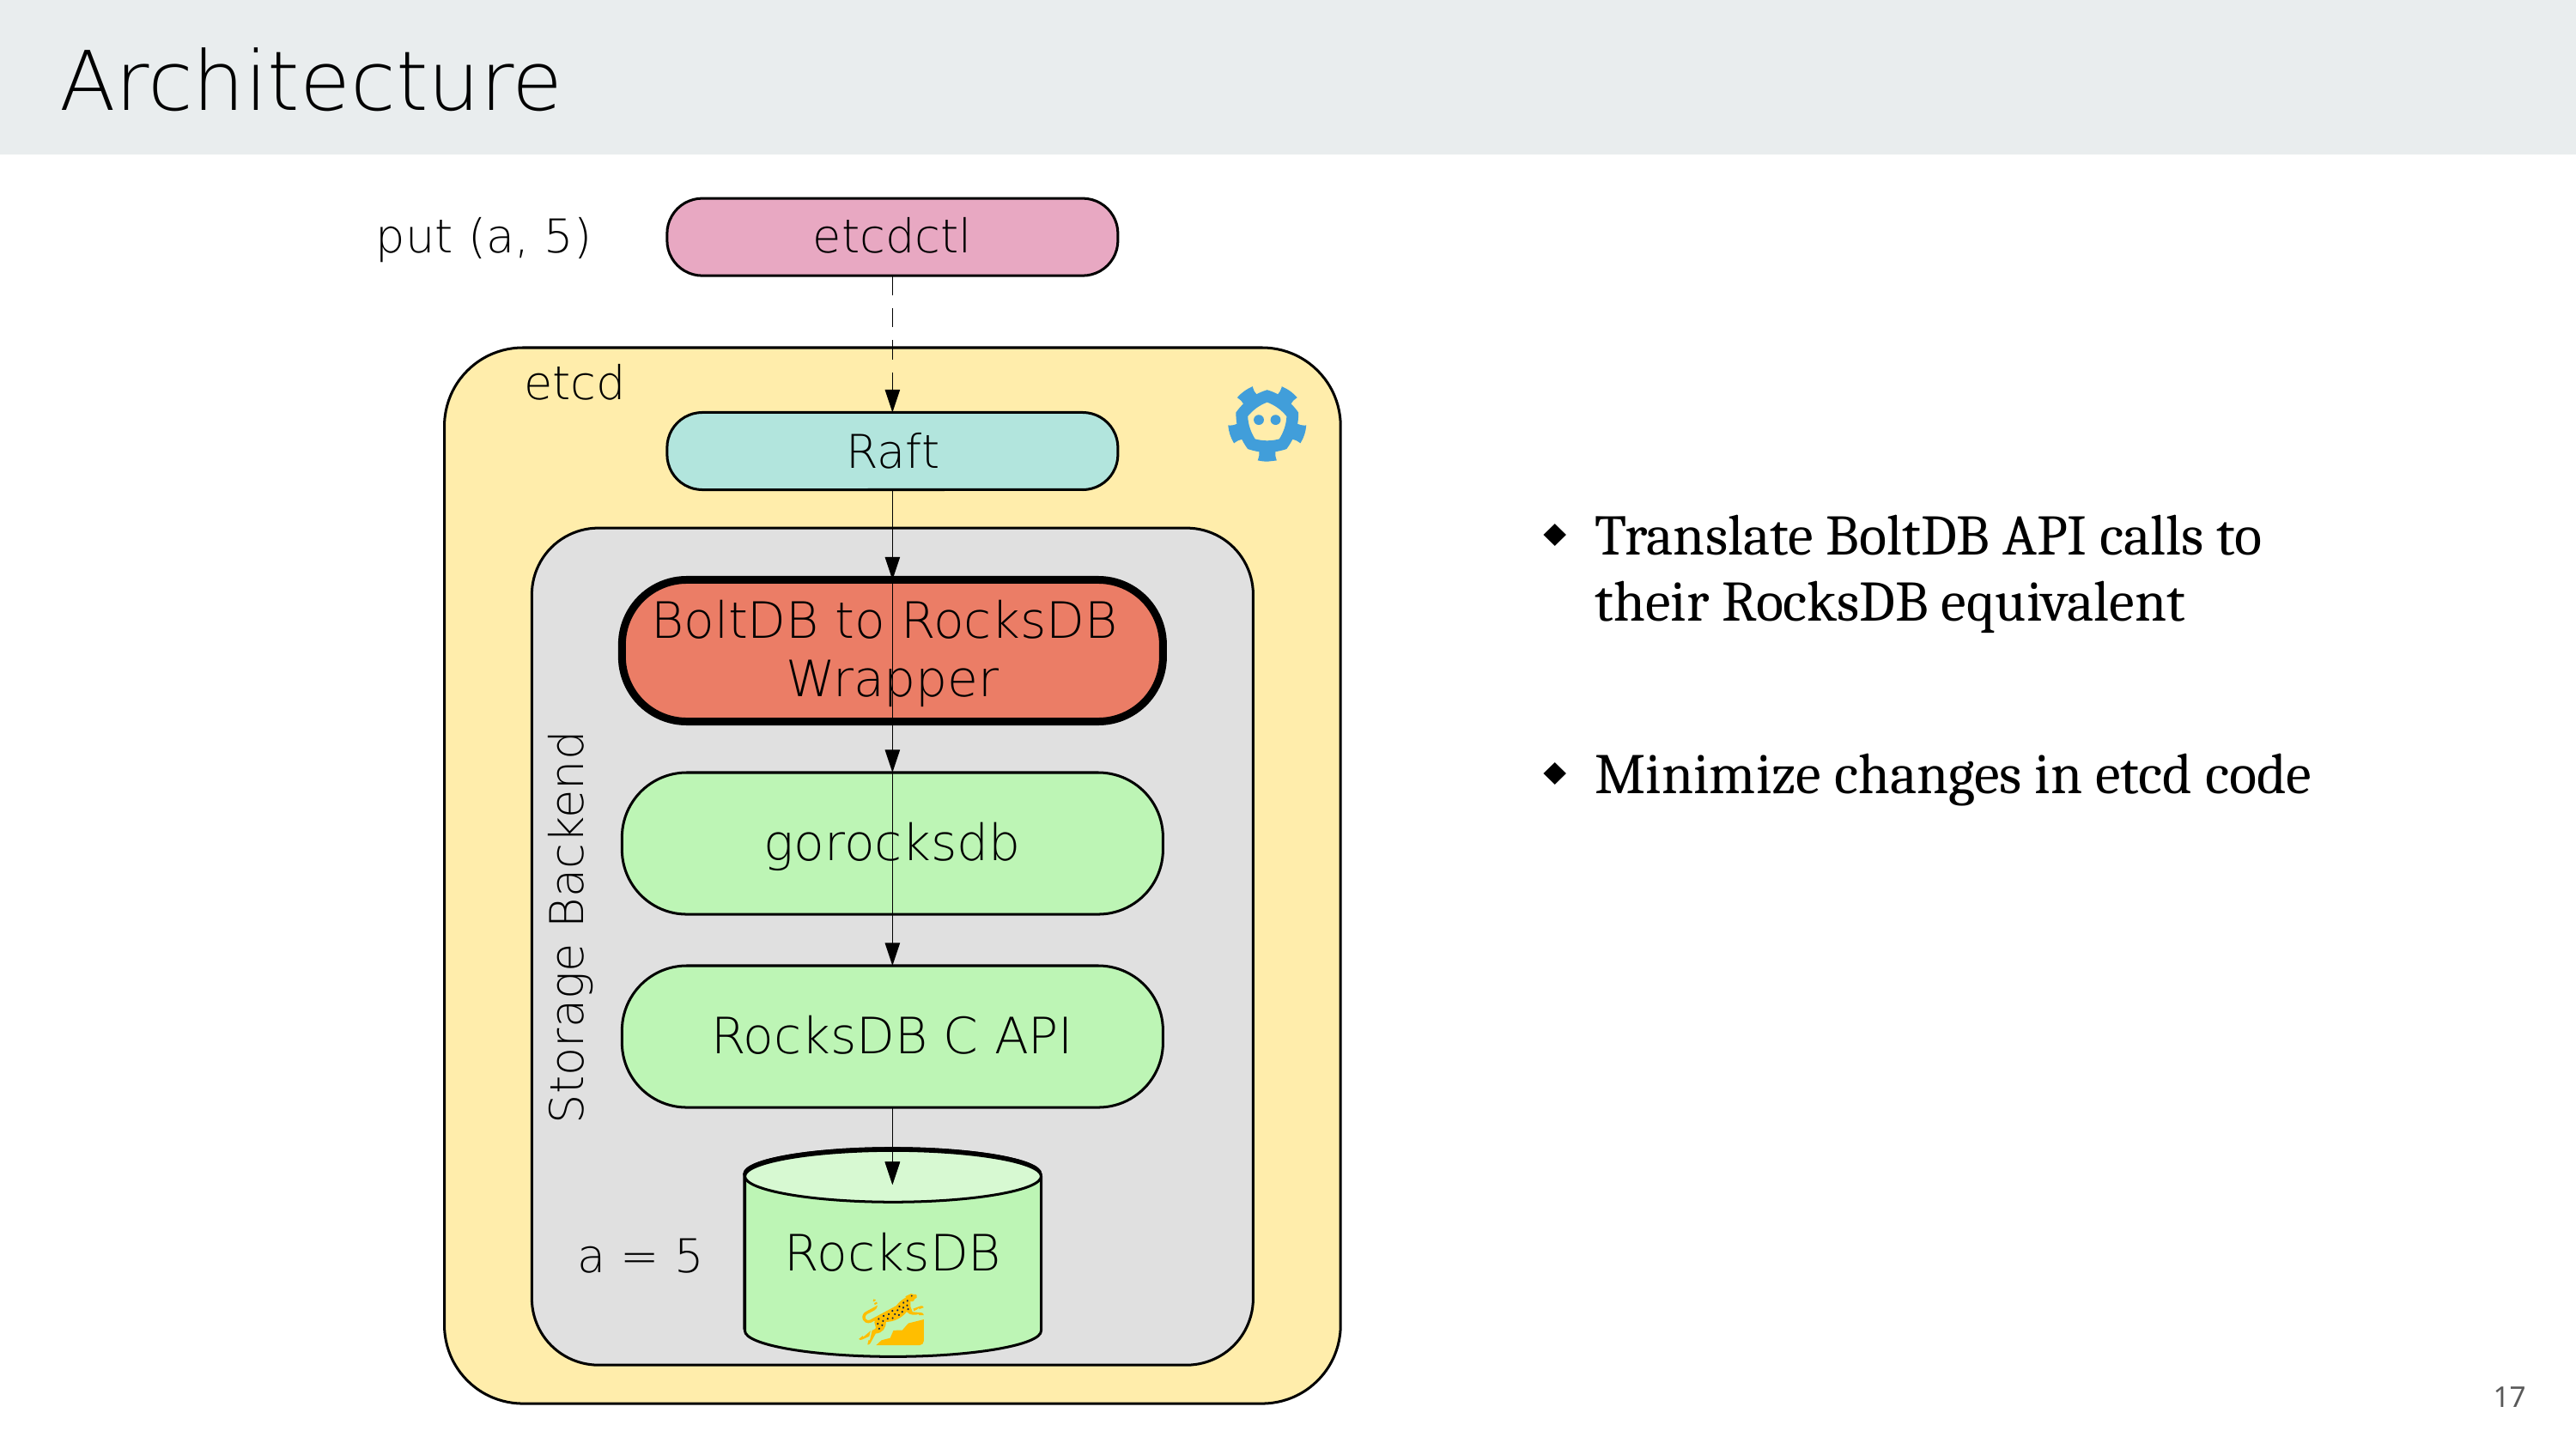

# Architecture
put (a, 5)
etcdctl
etcd
Raft
Translate BoltDB API calls to their RocksDB equivalent
Minimize changes in etcd code
BoltDB to RocksDB
Wrapper
gorocksdb
Storage Backend
RocksDB C API
BoltDB
RocksDB
a = 5
17